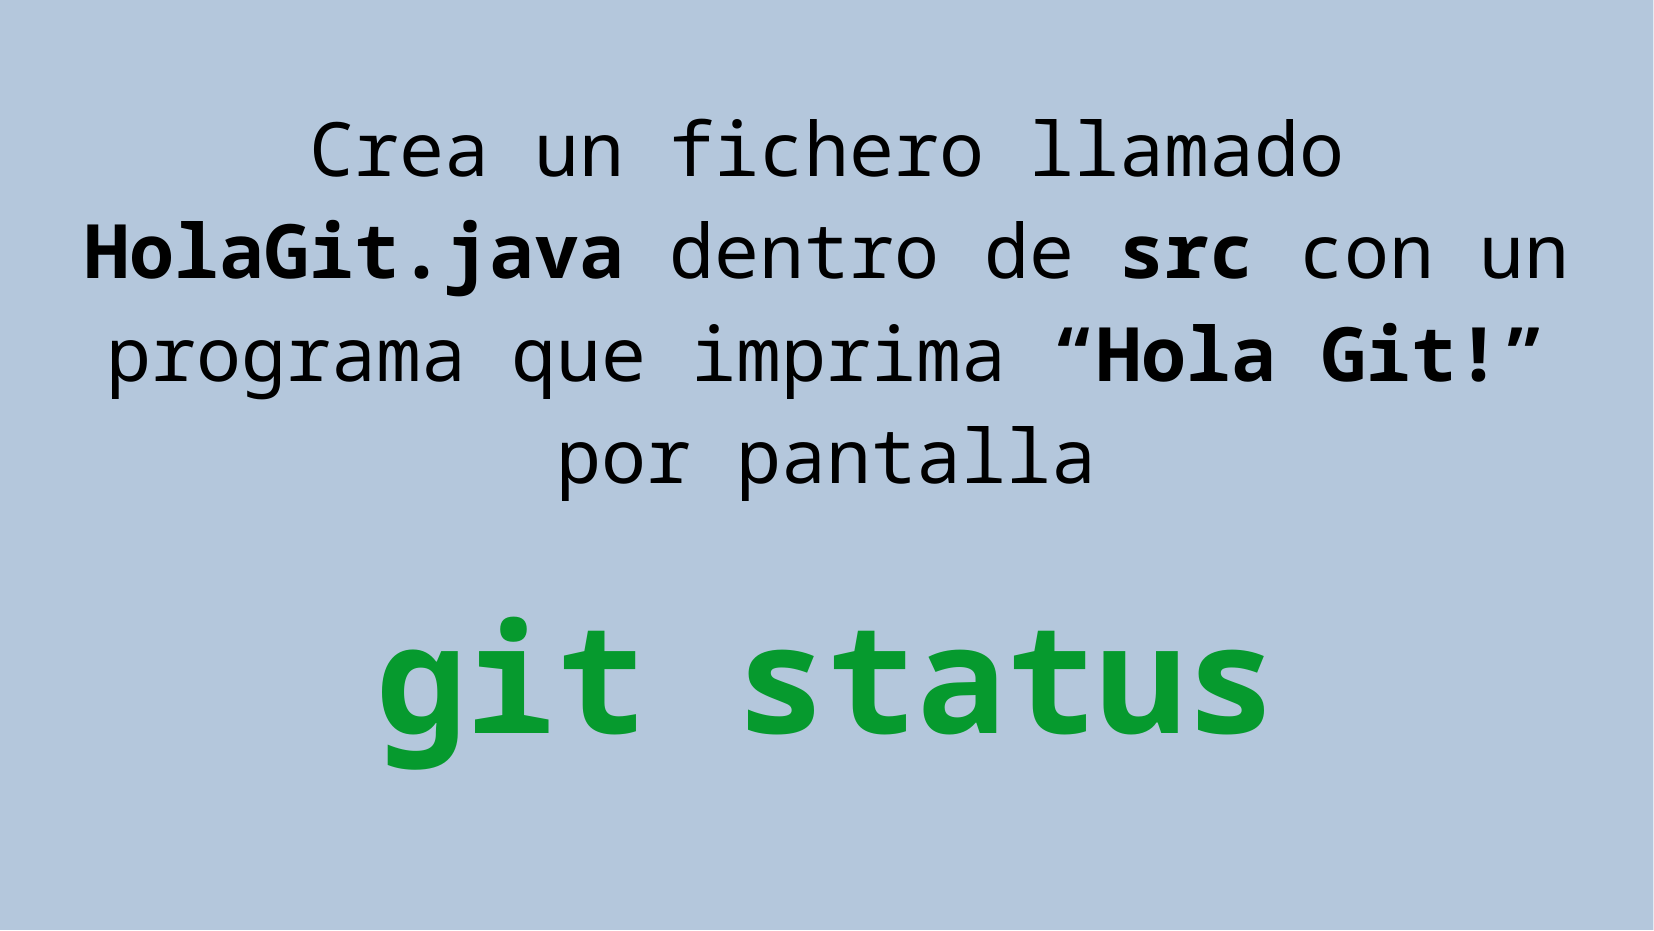

# Crea un fichero llamado HolaGit.java dentro de src con un programa que imprima “Hola Git!” por pantalla
git status